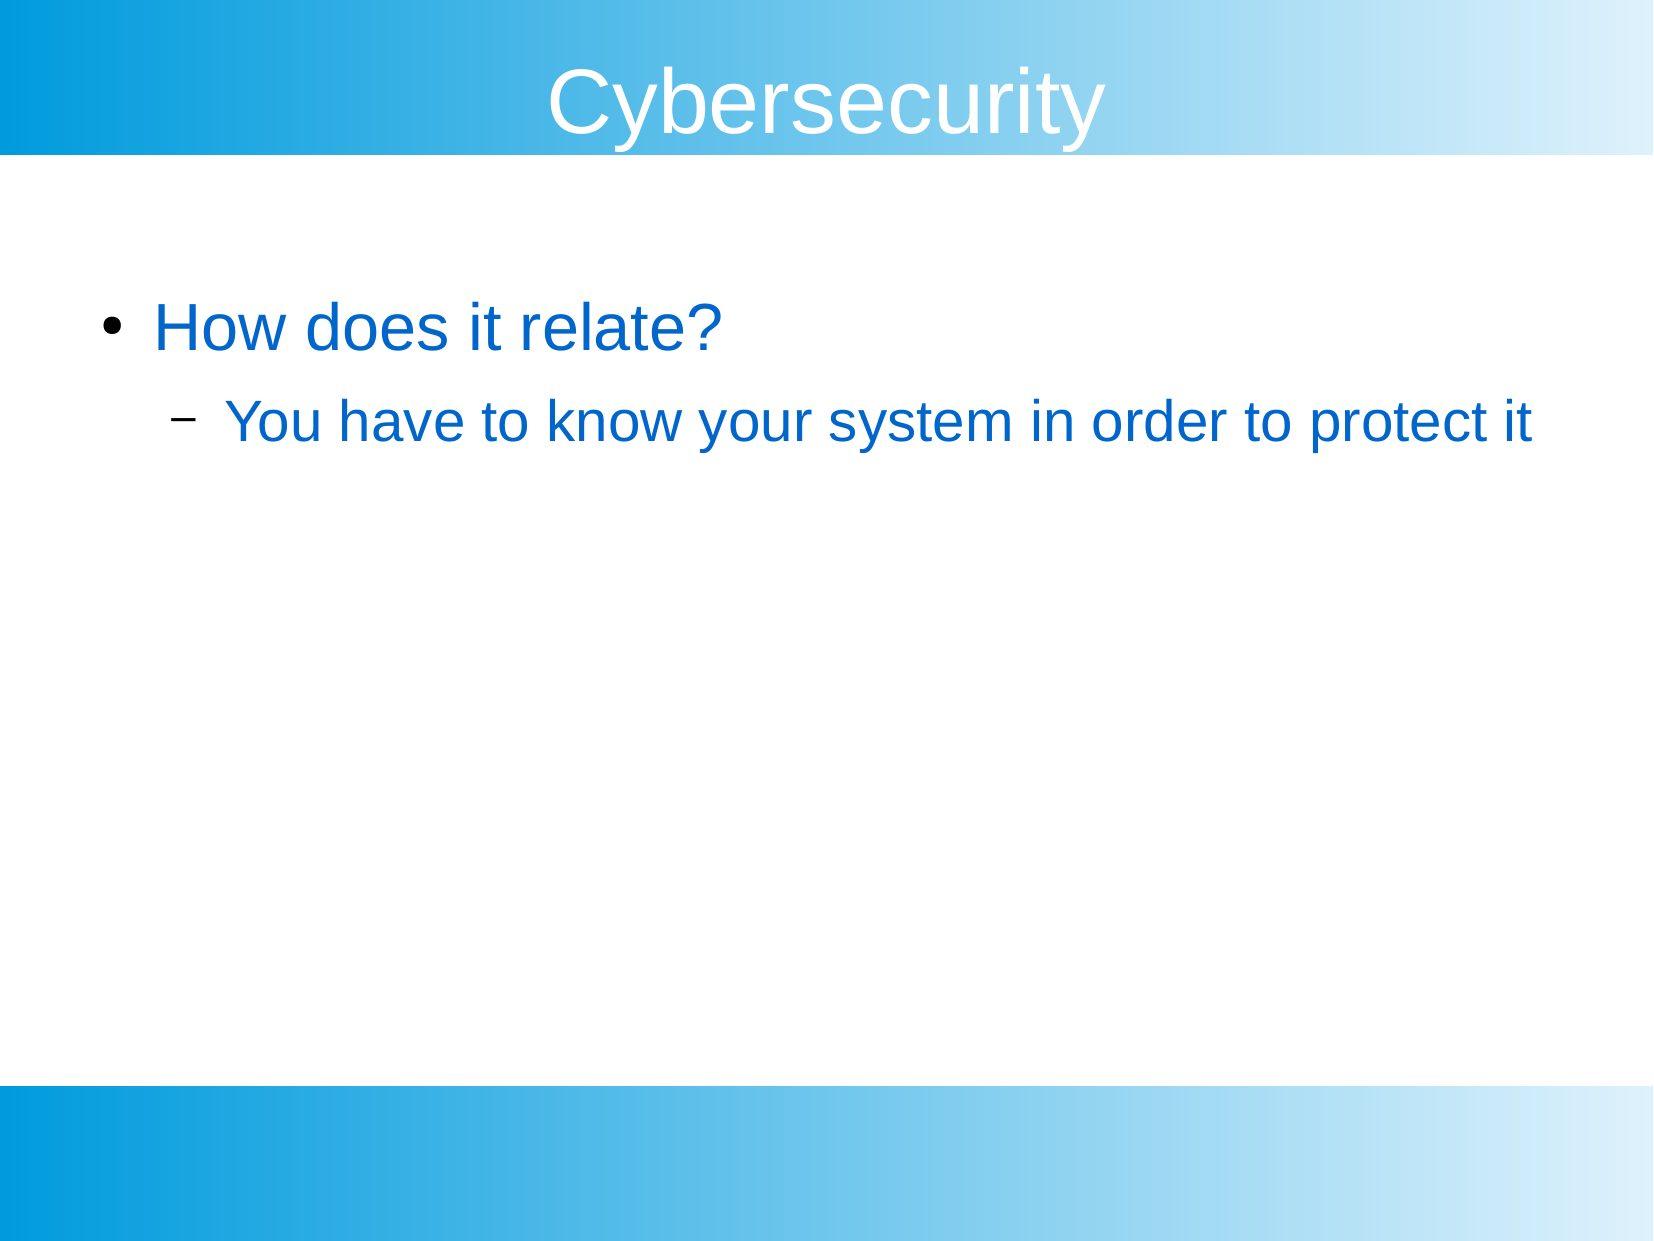

# Cybersecurity
How does it relate?
You have to know your system in order to protect it